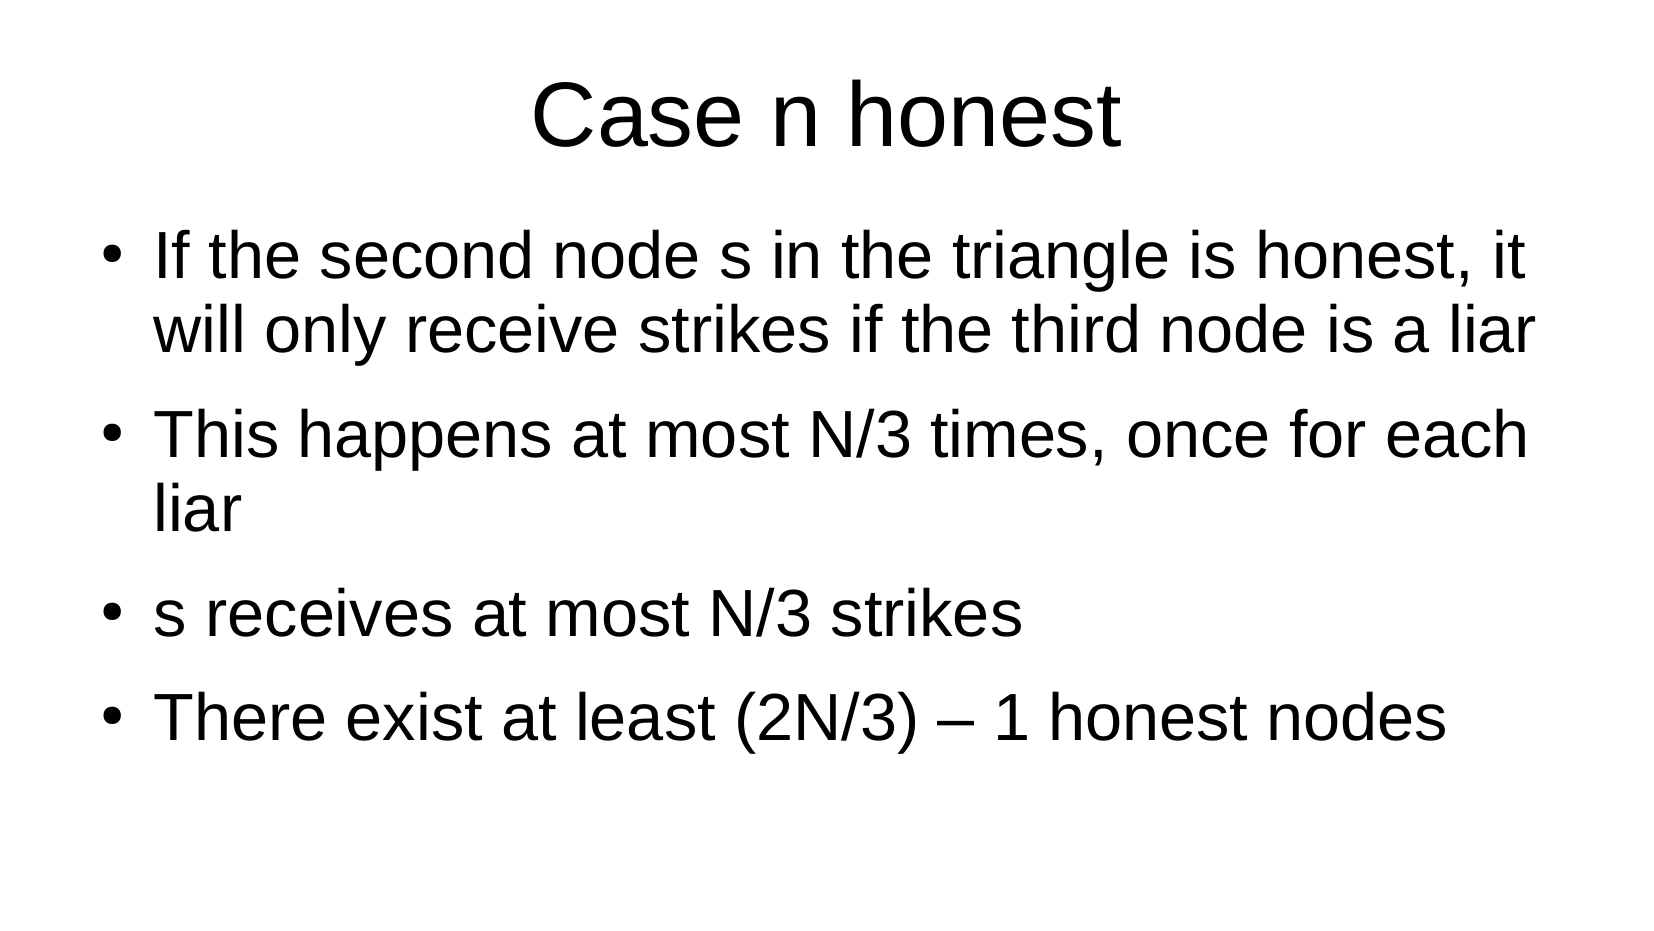

# Case n honest
If the second node s in the triangle is honest, it will only receive strikes if the third node is a liar
This happens at most N/3 times, once for each liar
s receives at most N/3 strikes
There exist at least (2N/3) – 1 honest nodes